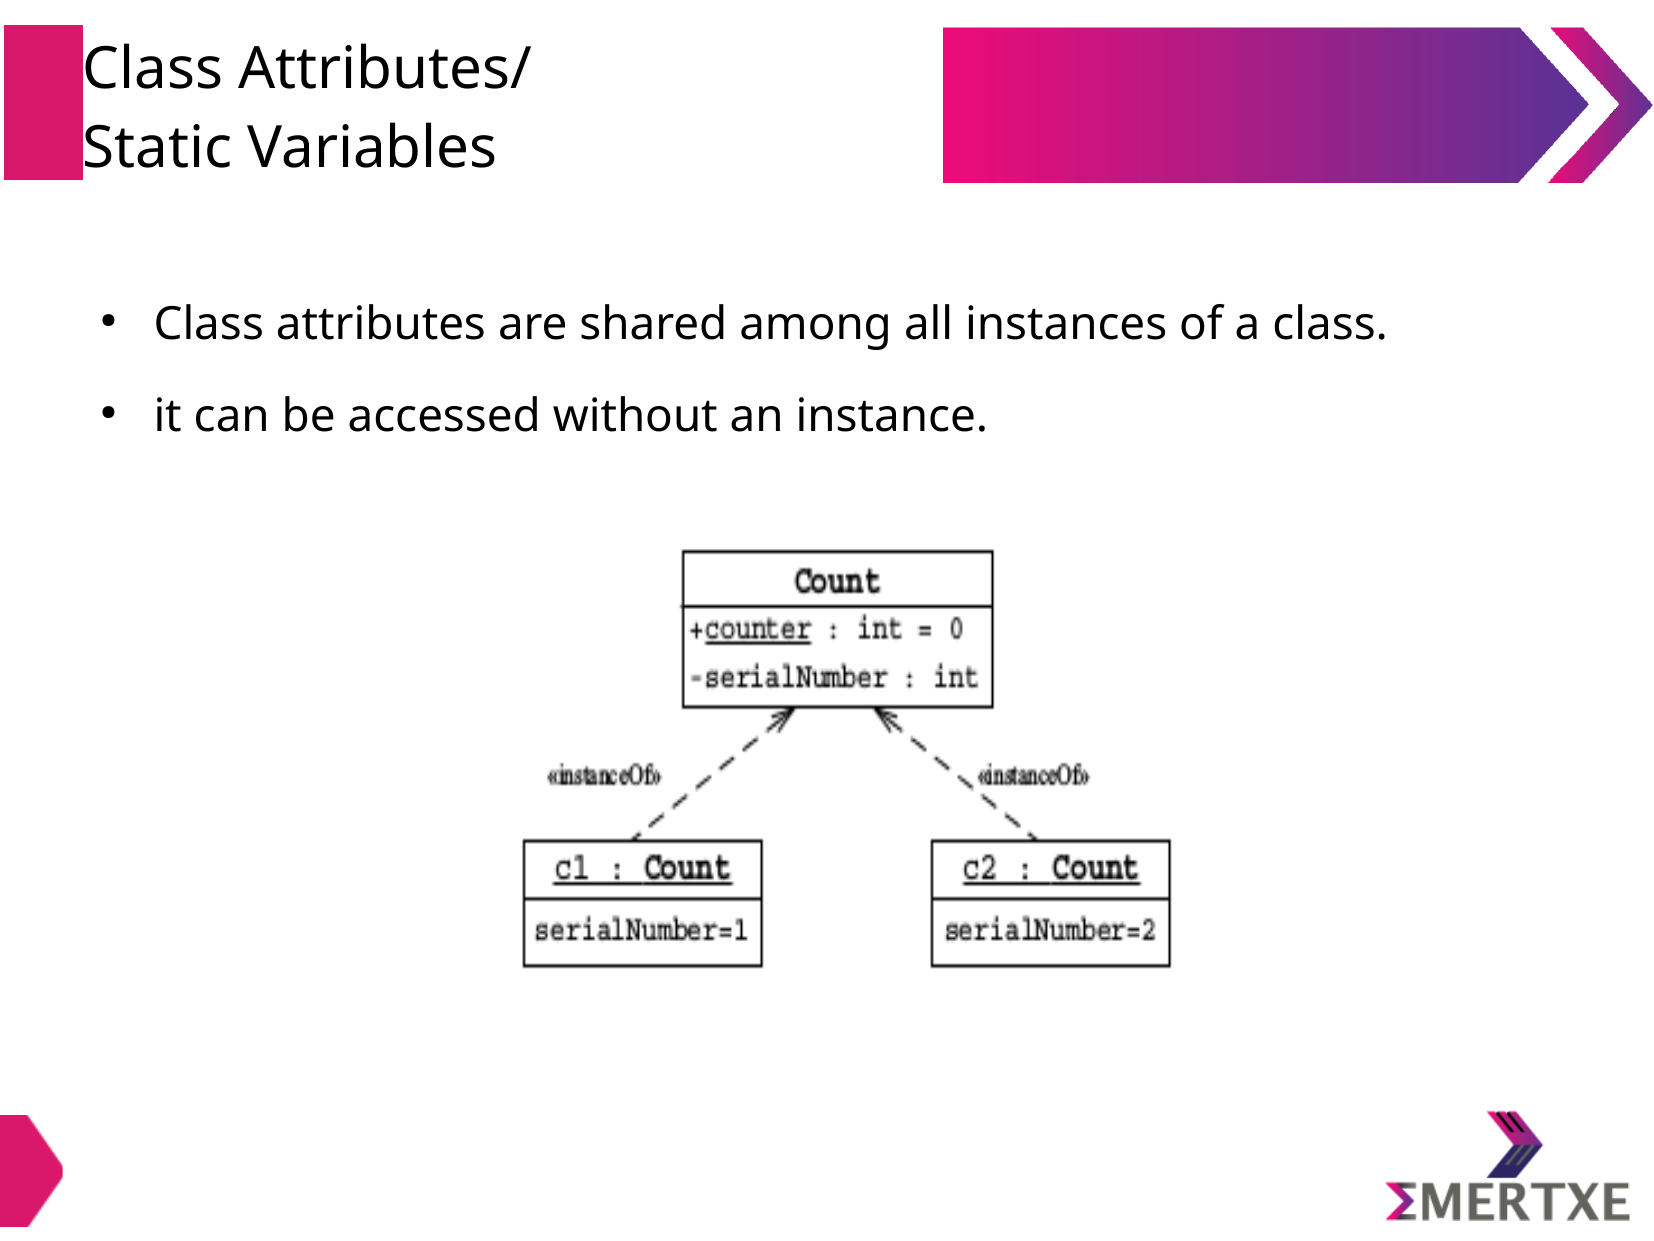

# Class Attributes/ Static Variables
Class attributes are shared among all instances of a class.
it can be accessed without an instance.